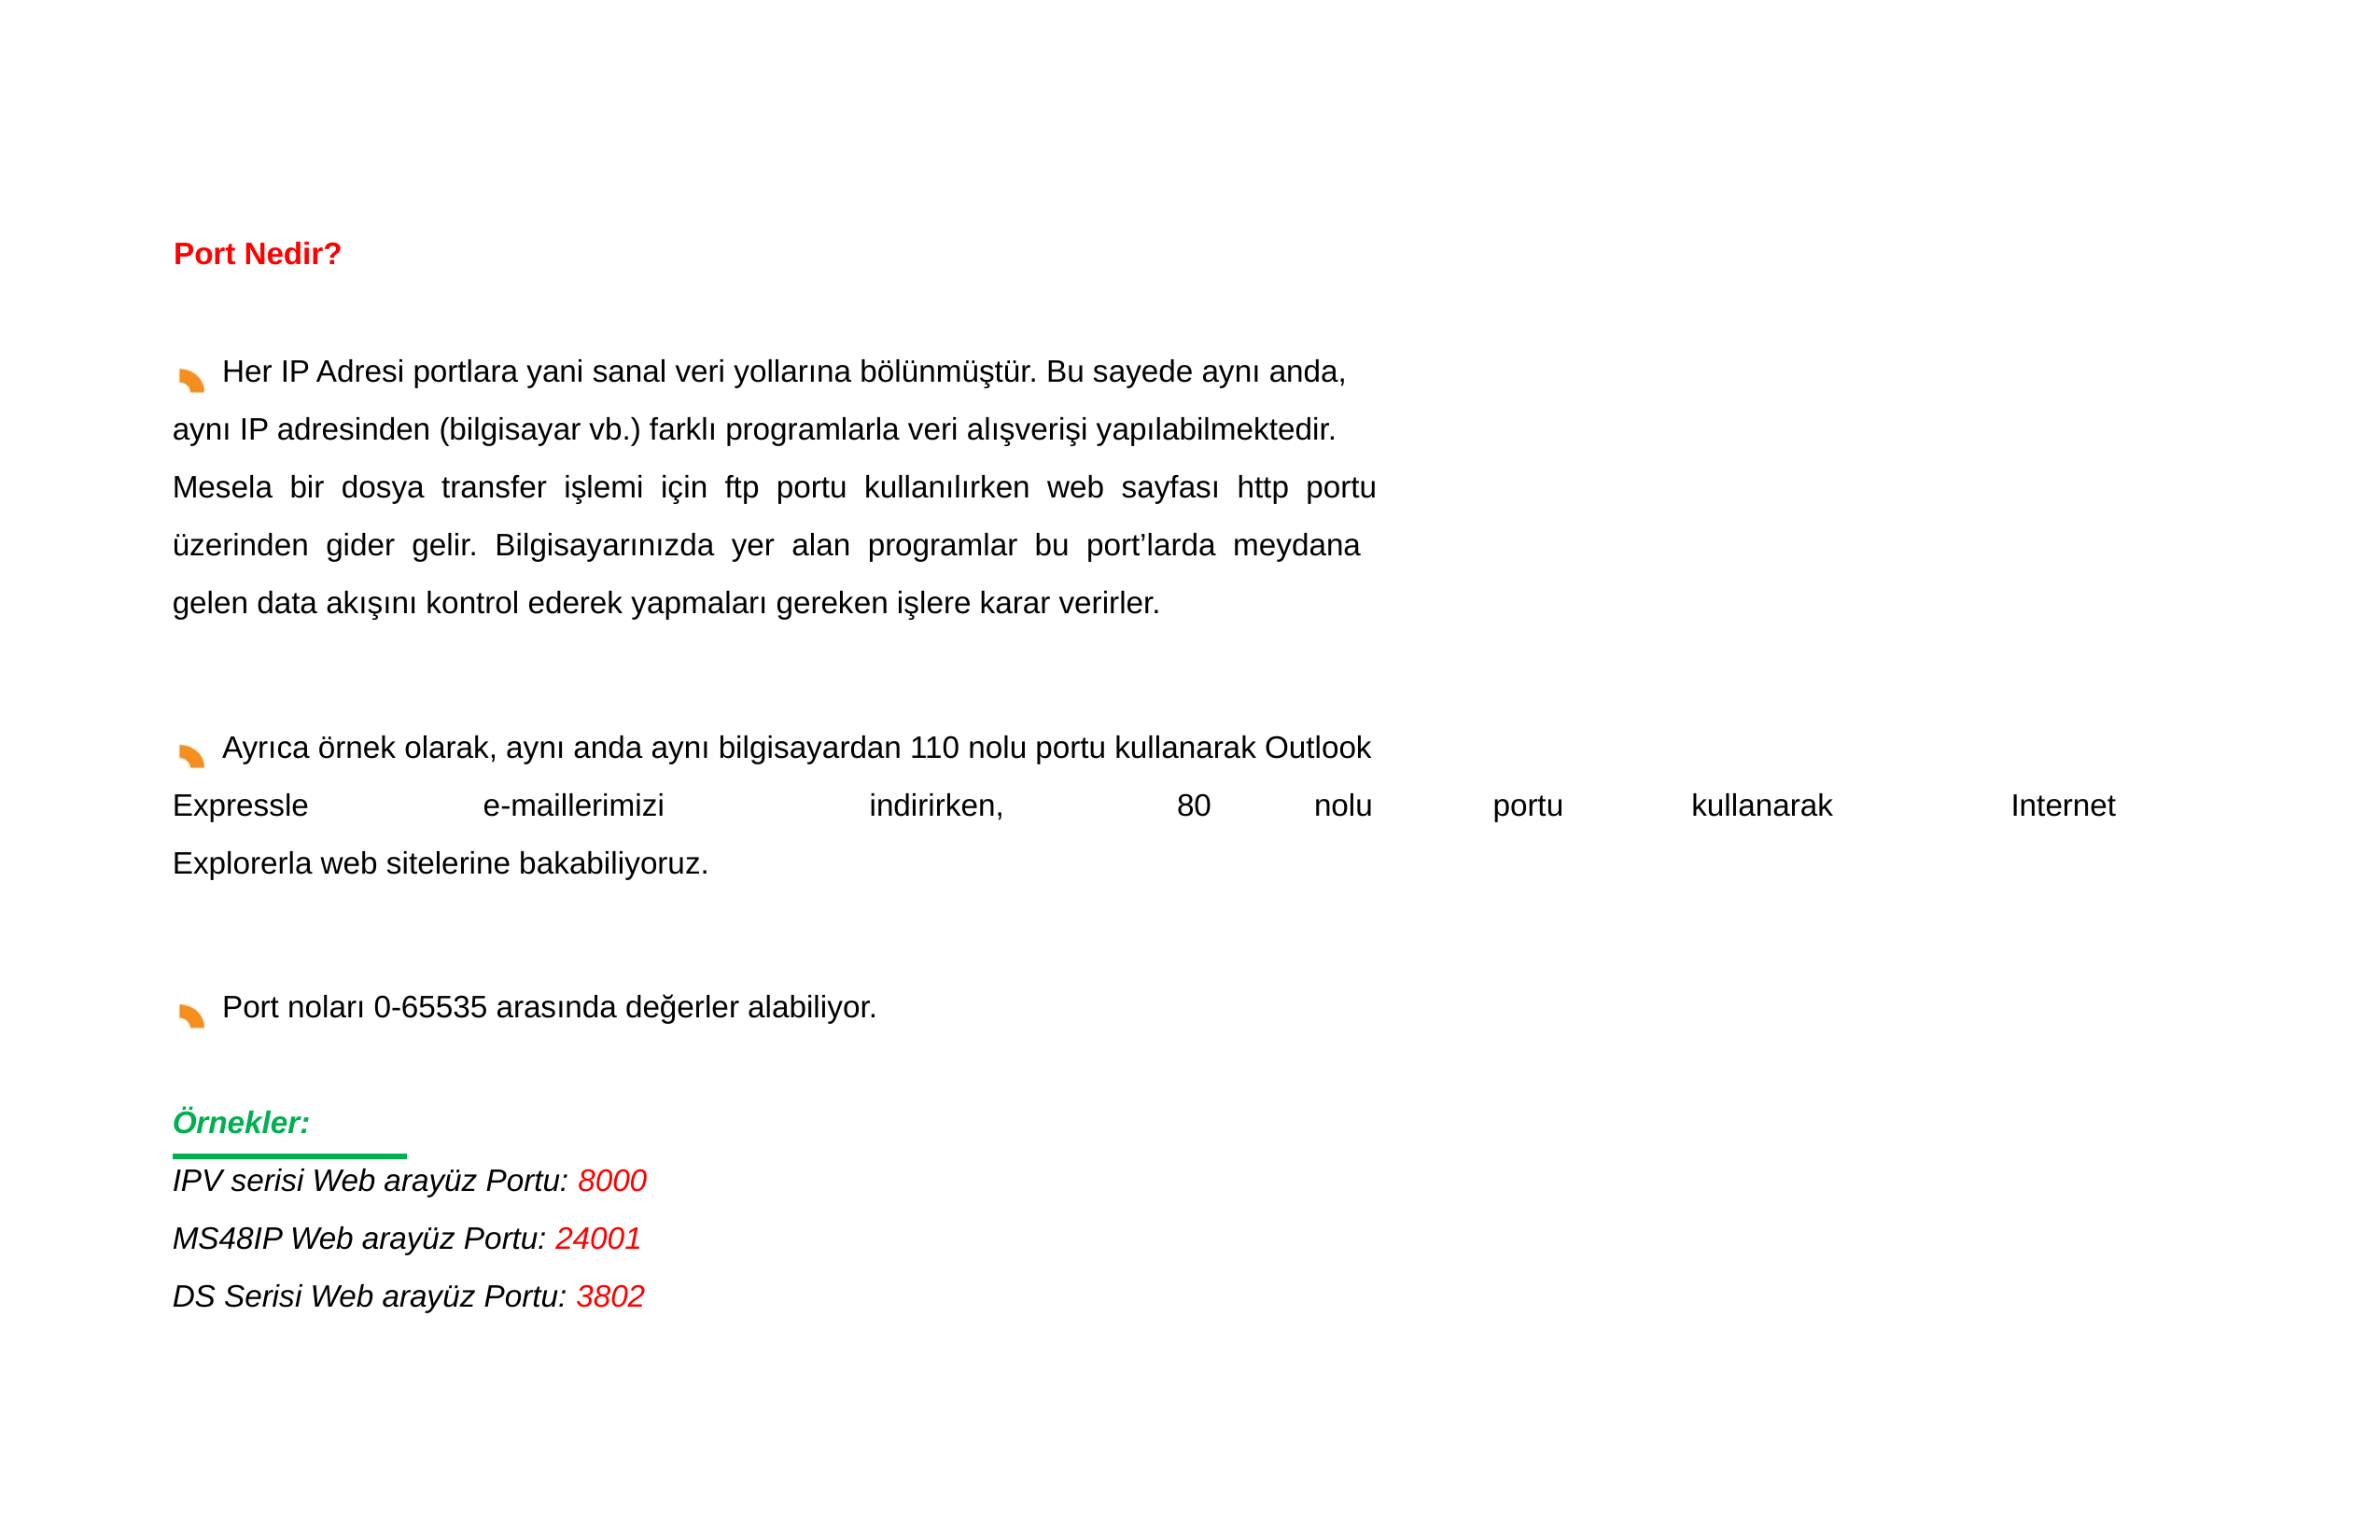

Port Nedir?
 Her IP Adresi portlara yani sanal veri yollarına bölünmüştür. Bu sayede aynı anda,
aynı IP adresinden (bilgisayar vb.) farklı programlarla veri alışverişi yapılabilmektedir.
Mesela bir dosya transfer işlemi için ftp portu kullanılırken web sayfası http portu
üzerinden gider gelir. Bilgisayarınızda yer alan programlar bu port’larda meydana
gelen data akışını kontrol ederek yapmaları gereken işlere karar verirler.
 Ayrıca örnek olarak, aynı anda aynı bilgisayardan 110 nolu portu kullanarak Outlook
Expressle
e-maillerimizi
indirirken,
80
nolu
portu
kullanarak
Internet
Explorerla web sitelerine bakabiliyoruz.
 Port noları 0-65535 arasında değerler alabiliyor.
Örnekler:
IPV serisi Web arayüz Portu: 8000
MS48IP Web arayüz Portu: 24001
DS Serisi Web arayüz Portu: 3802